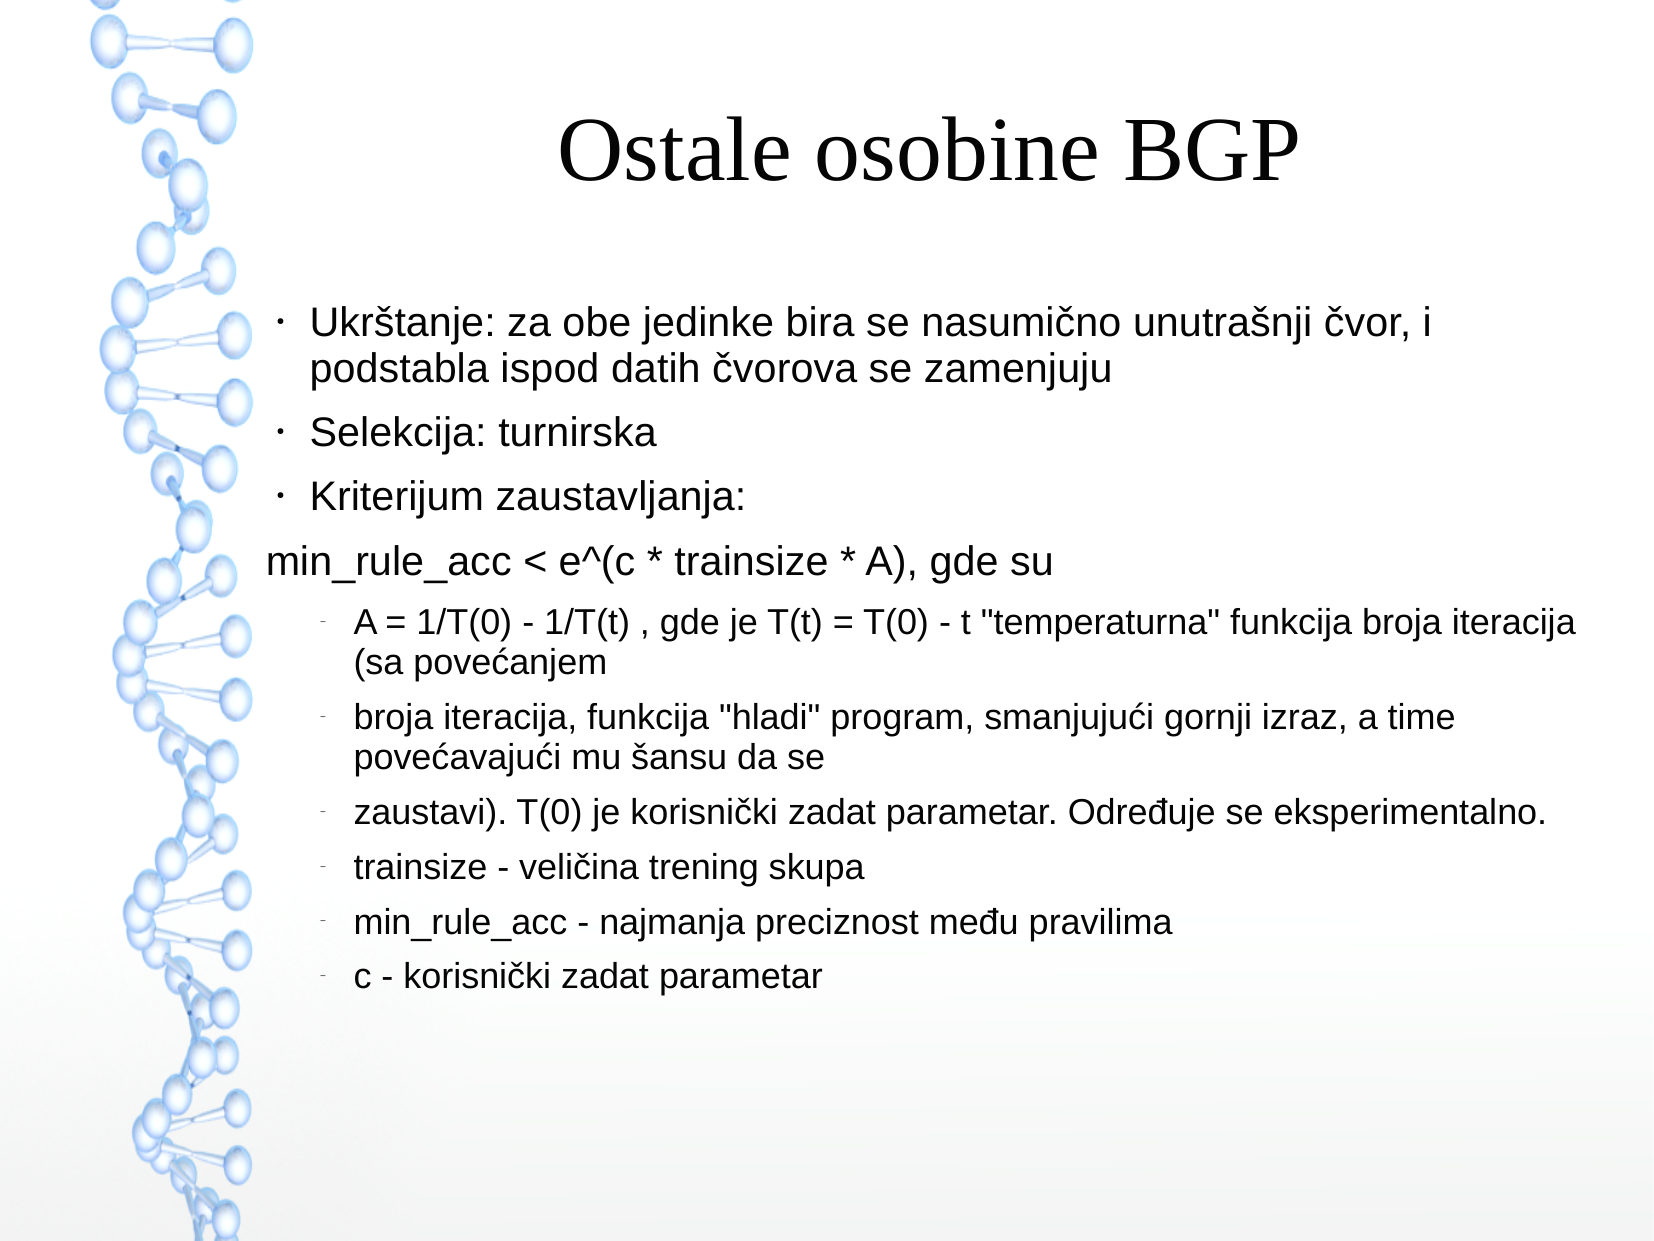

# Ostale osobine BGP
Ukrštanje: za obe jedinke bira se nasumično unutrašnji čvor, i podstabla ispod datih čvorova se zamenjuju
Selekcija: turnirska
Kriterijum zaustavljanja:
min_rule_acc < e^(c * trainsize * A), gde su
A = 1/T(0) - 1/T(t) , gde je T(t) = T(0) - t "temperaturna" funkcija broja iteracija (sa povećanjem
broja iteracija, funkcija "hladi" program, smanjujući gornji izraz, a time povećavajući mu šansu da se
zaustavi). T(0) je korisnički zadat parametar. Određuje se eksperimentalno.
trainsize - veličina trening skupa
min_rule_acc - najmanja preciznost među pravilima
c - korisnički zadat parametar